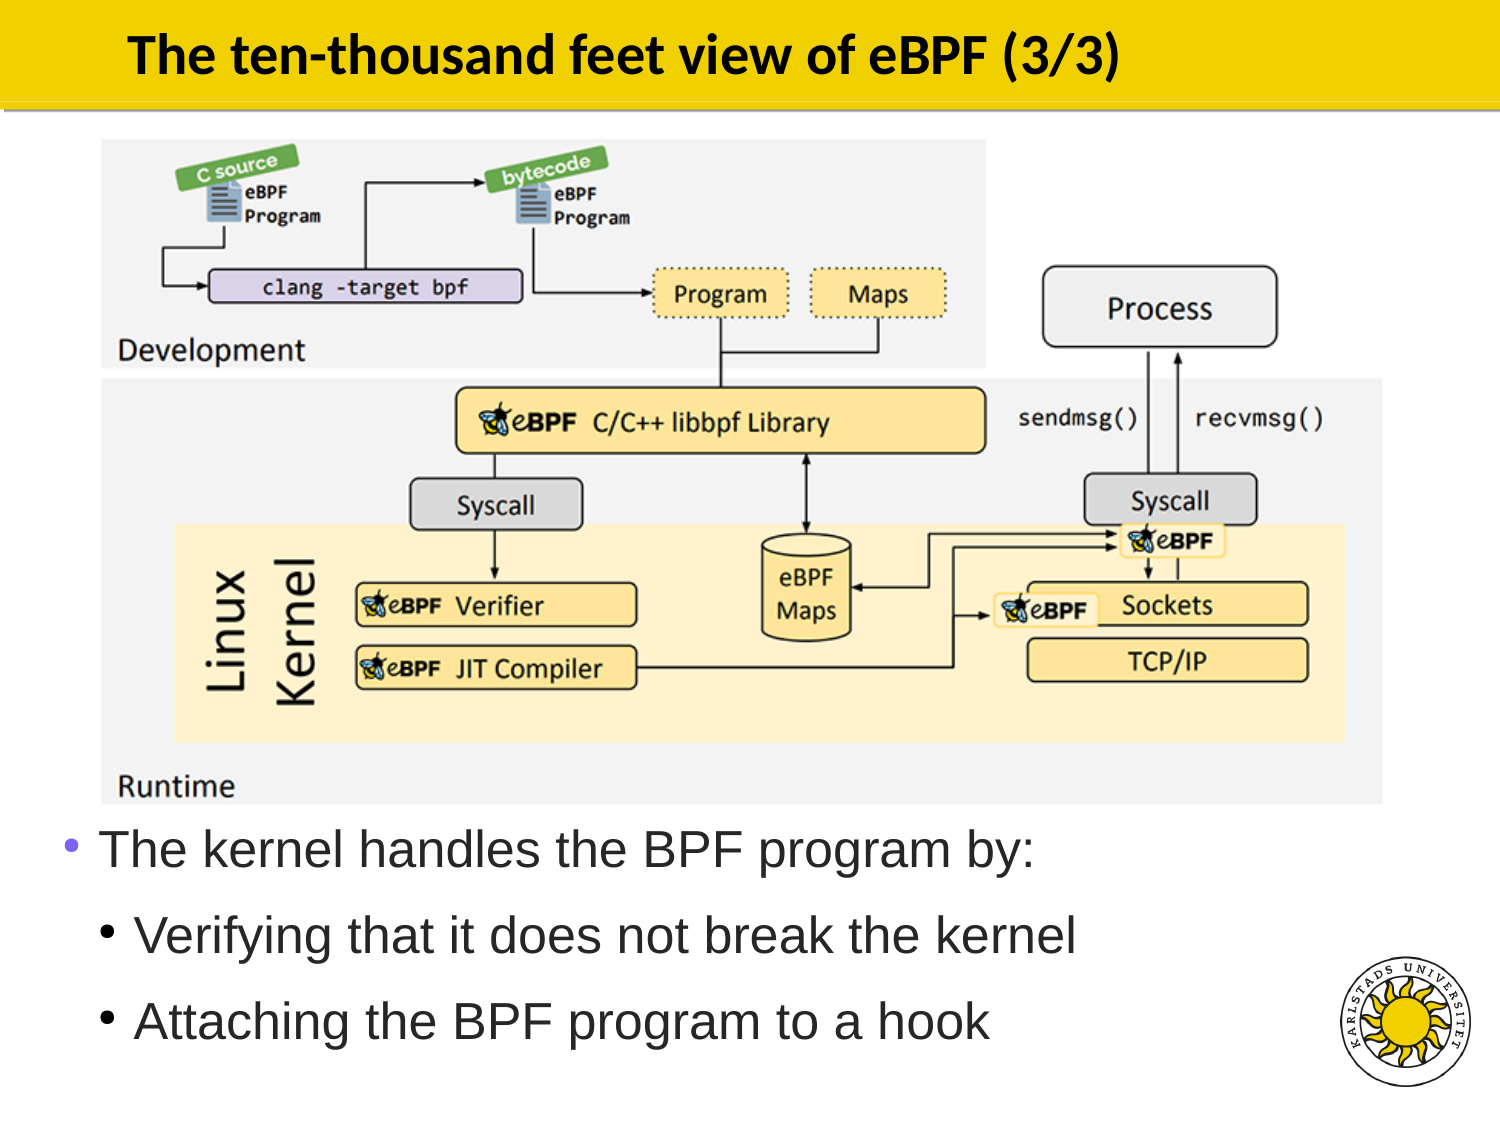

# The ten-thousand feet view of eBPF (3/3)
The kernel handles the BPF program by:
Verifying that it does not break the kernel
Attaching the BPF program to a hook